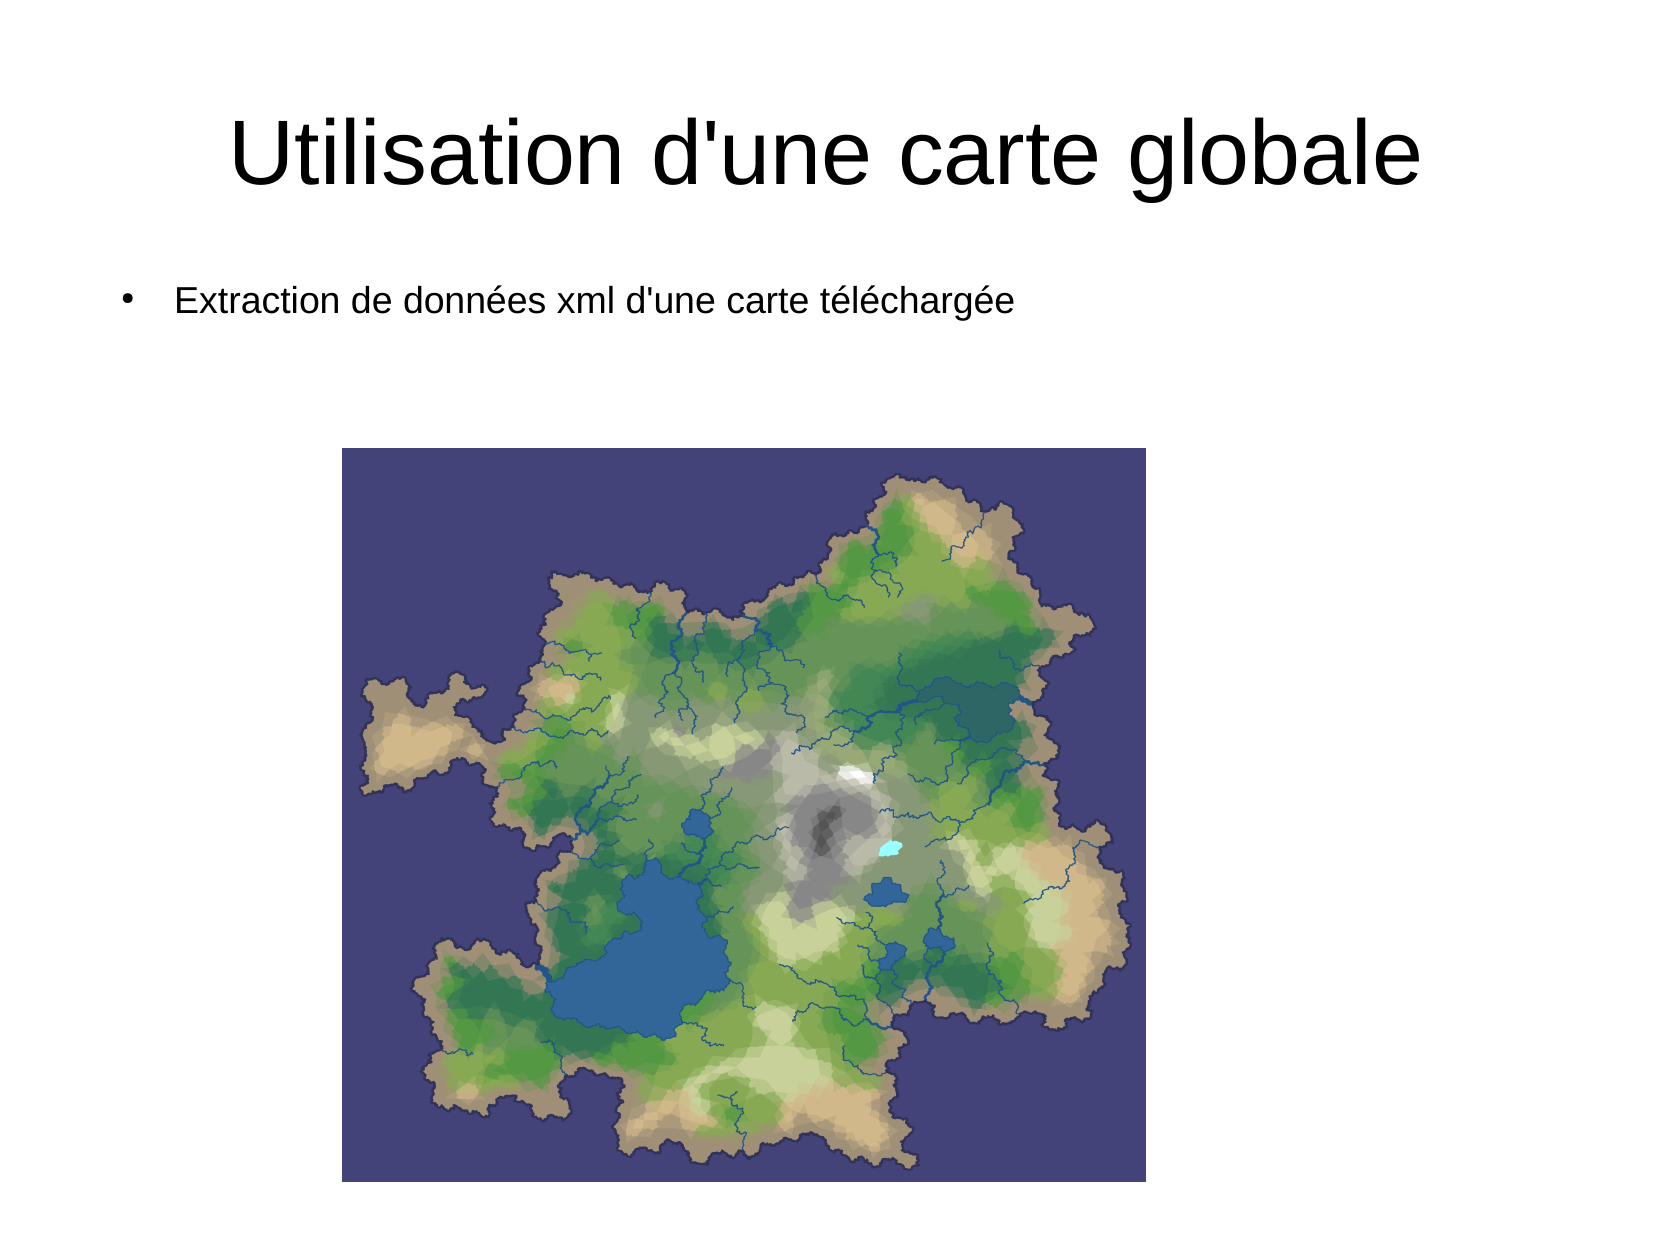

# Utilisation d'une carte globale
Extraction de données xml d'une carte téléchargée